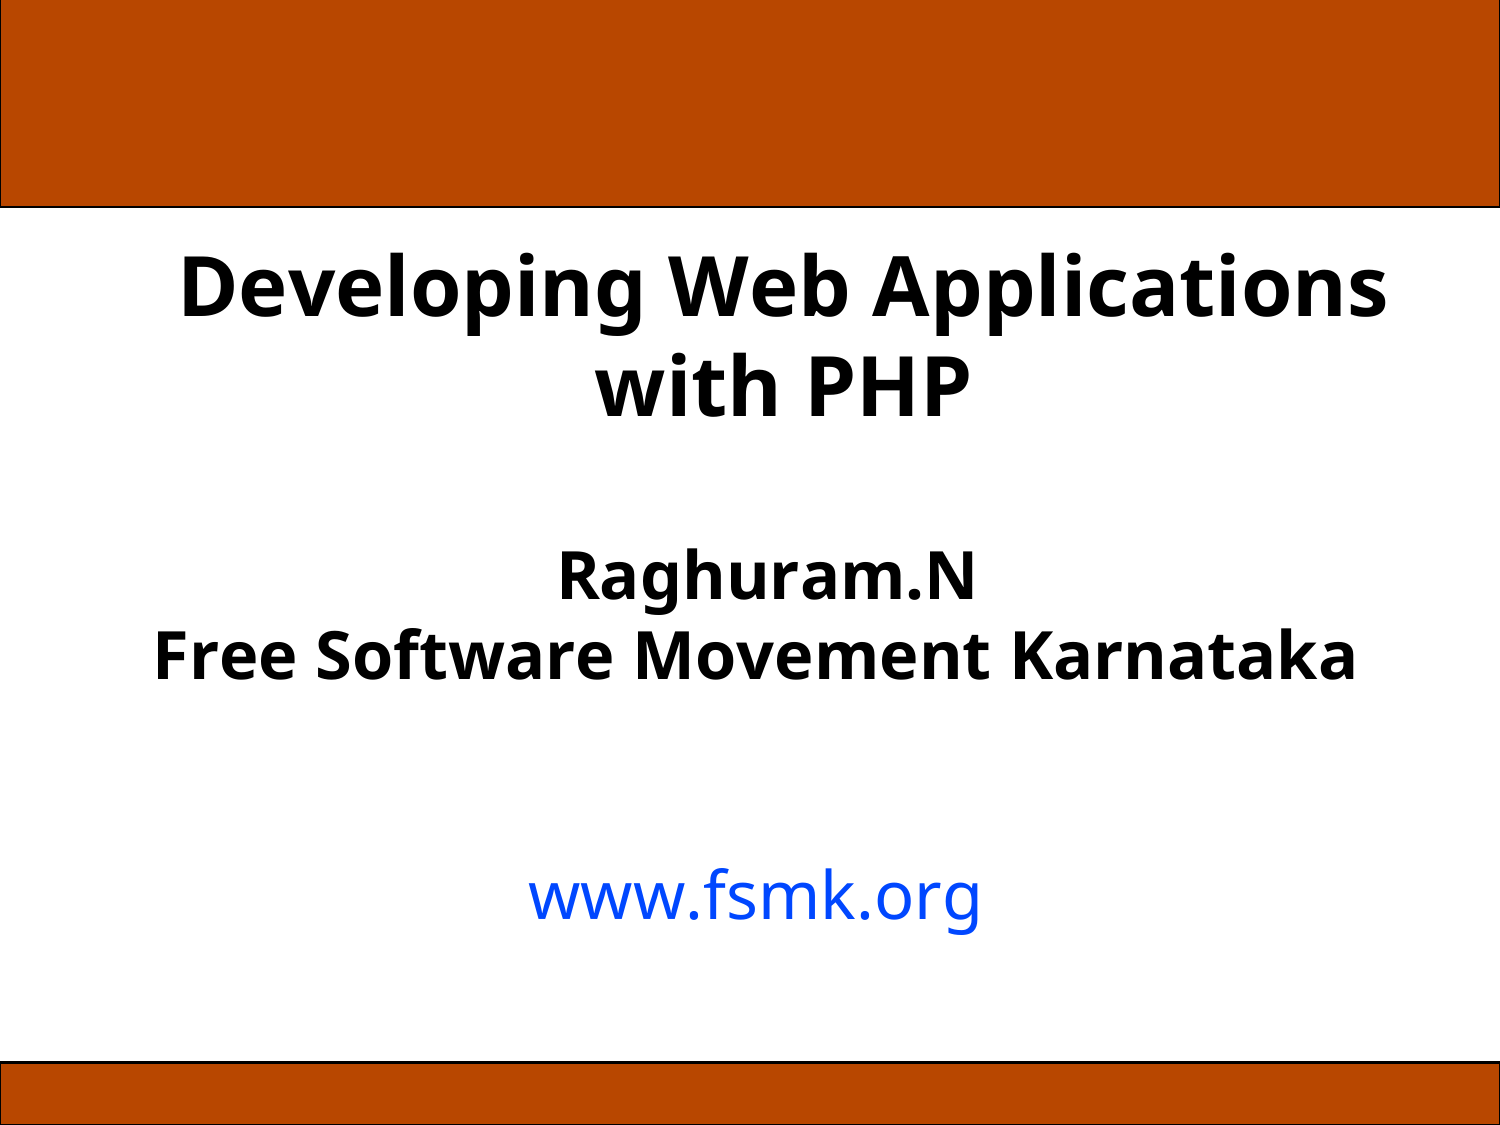

#
Developing Web Applications with PHP
Raghuram.N
Free Software Movement Karnataka
www.fsmk.org